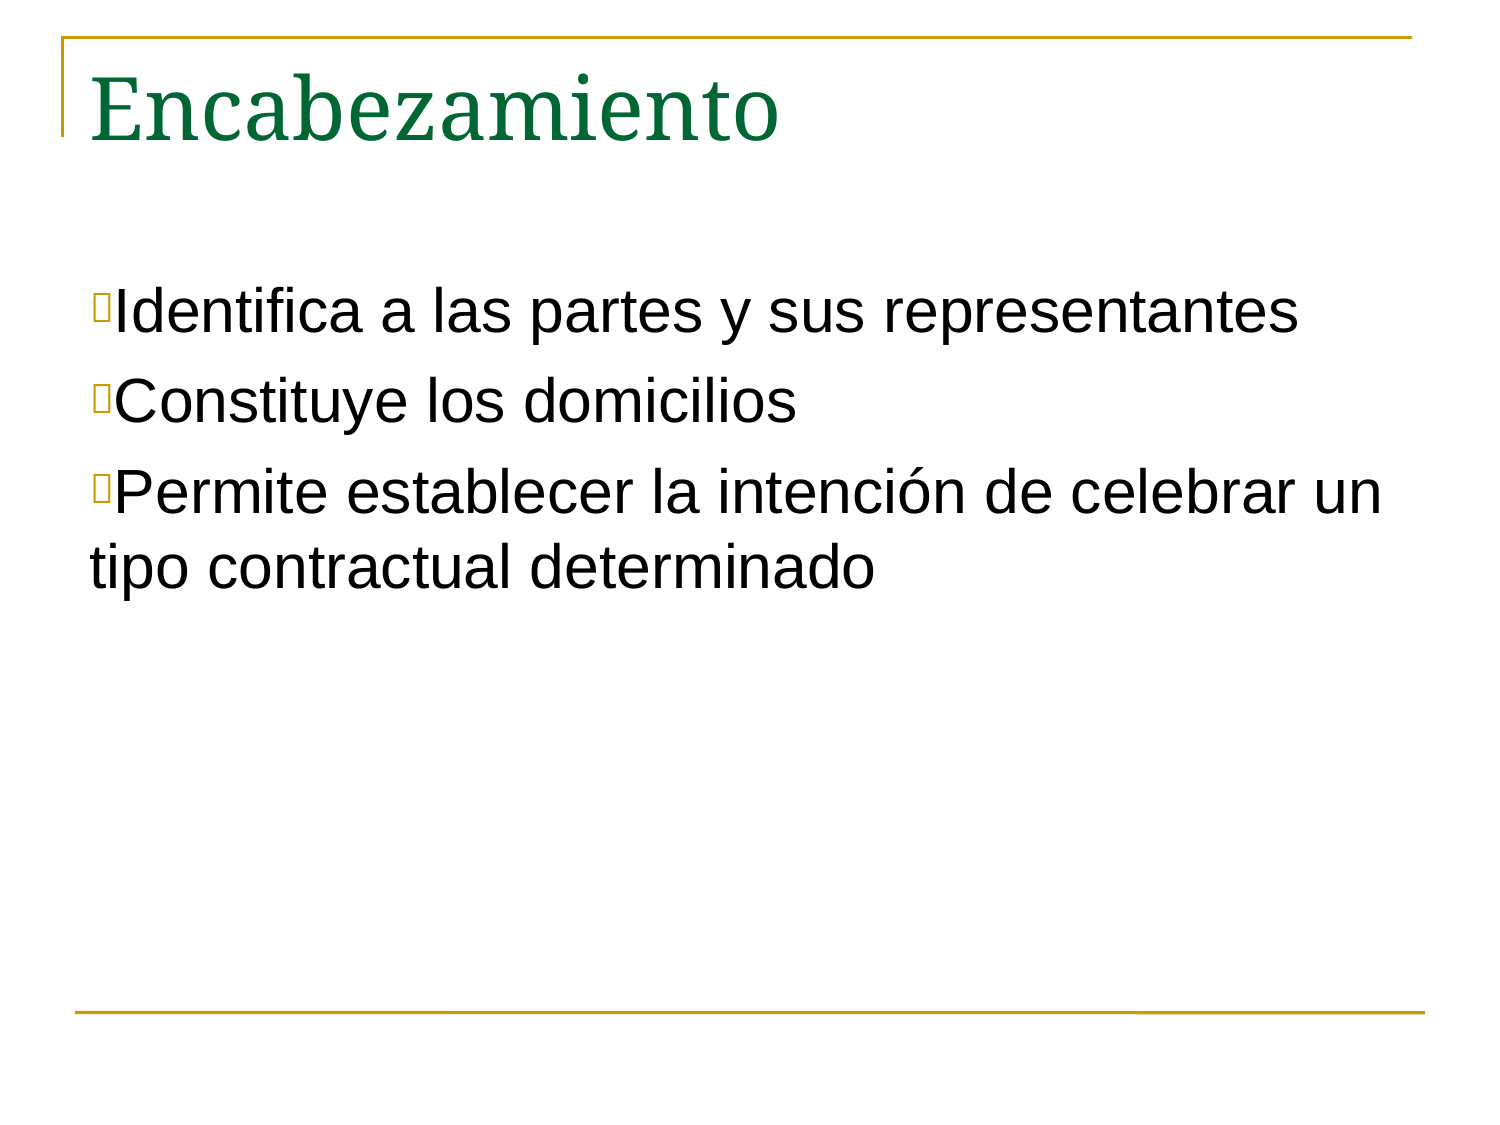

# Encabezamiento
Identifica a las partes y sus representantes
Constituye los domicilios
Permite establecer la intención de celebrar un tipo contractual determinado